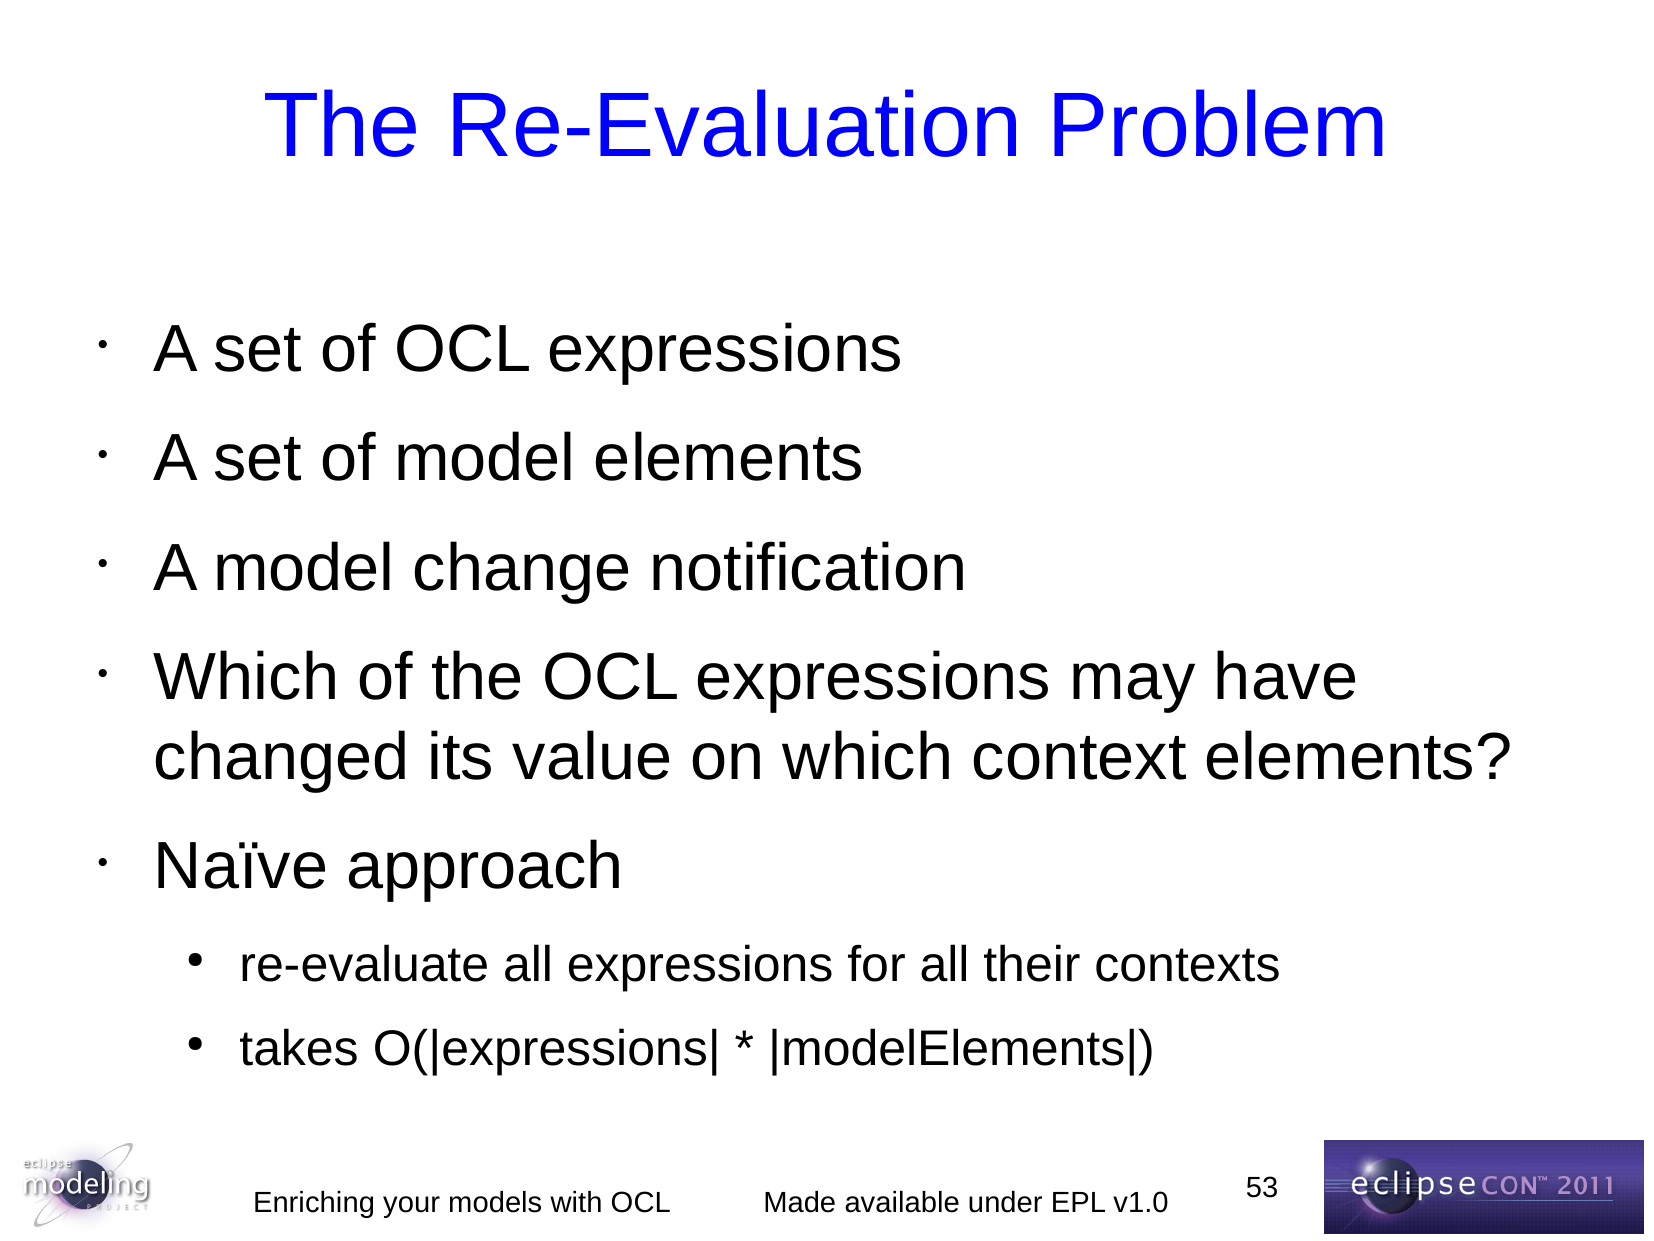

# The Re-Evaluation Problem
A set of OCL expressions
A set of model elements
A model change notification
Which of the OCL expressions may have changed its value on which context elements?
Naïve approach
re-evaluate all expressions for all their contexts
takes O(|expressions| * |modelElements|)
53
Enriching your models with OCL